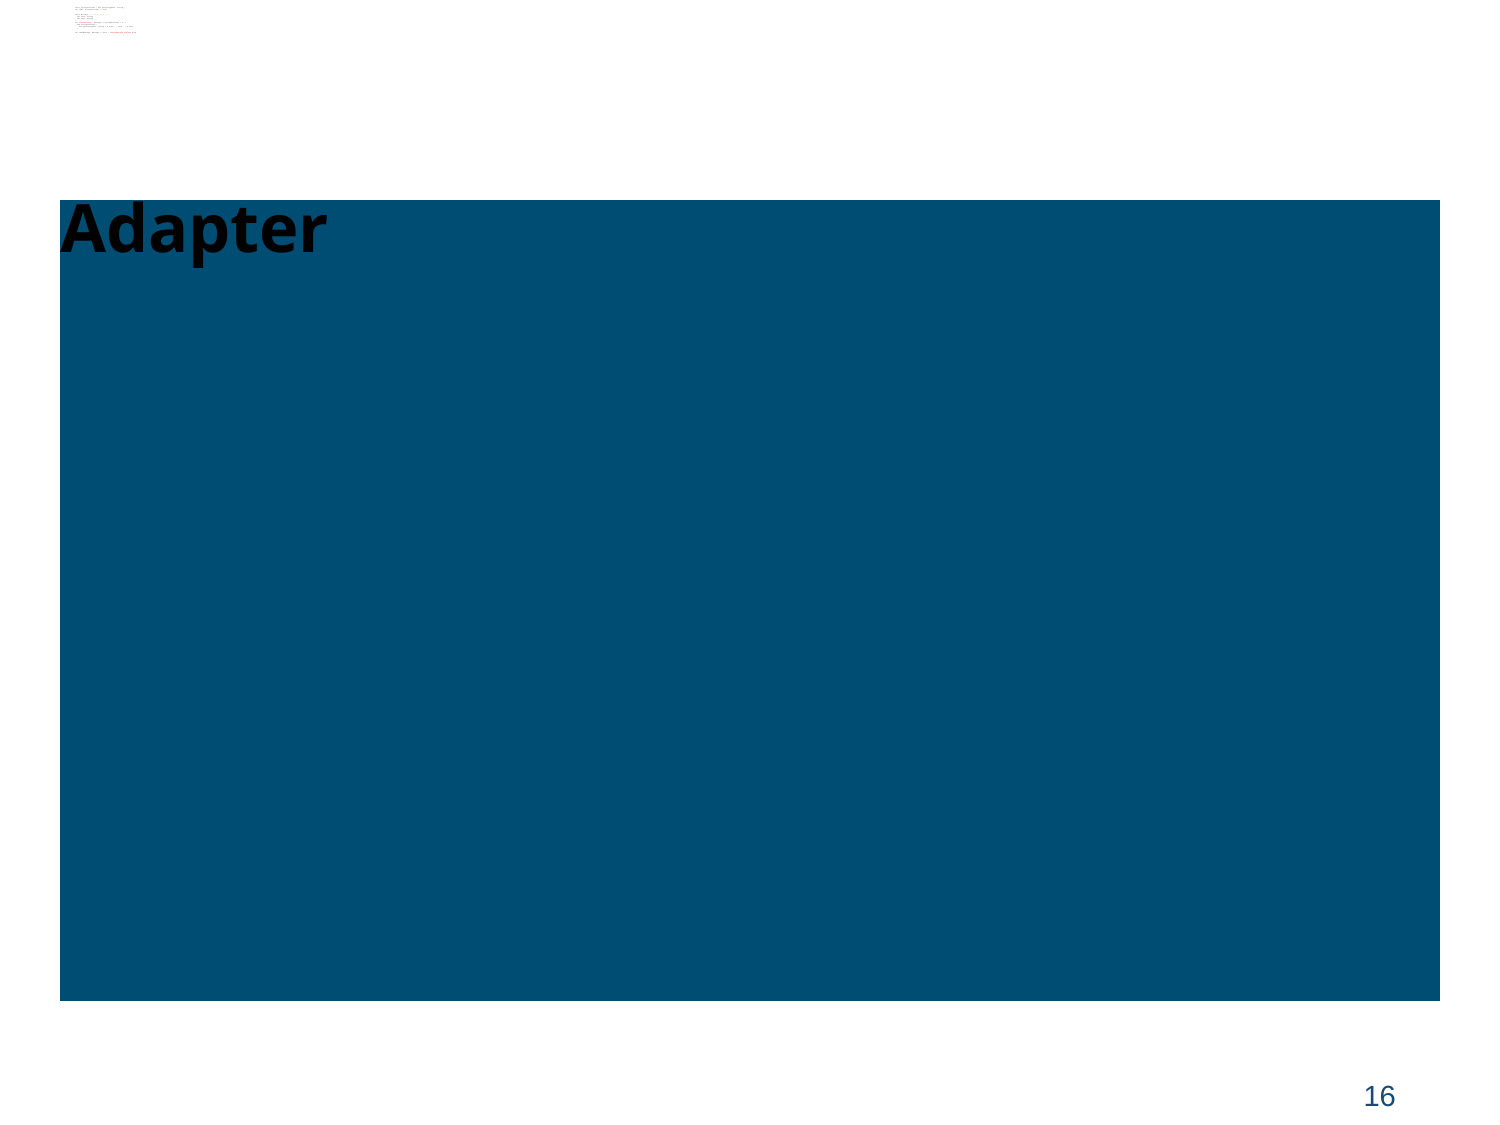

# trait StringProvider { def getStringData: String }
val show: StringProvider => Unit
trait Message {// how to show it?
 def user: String
 def data: String
}
val formatMessage: Message => StringProvider = m =>
 new StringProvider {
 def getStringData: String = m.user + " said " + m.data
 }
val showMessage: Message => Unit = formatMessage andThen show
Adapter
16